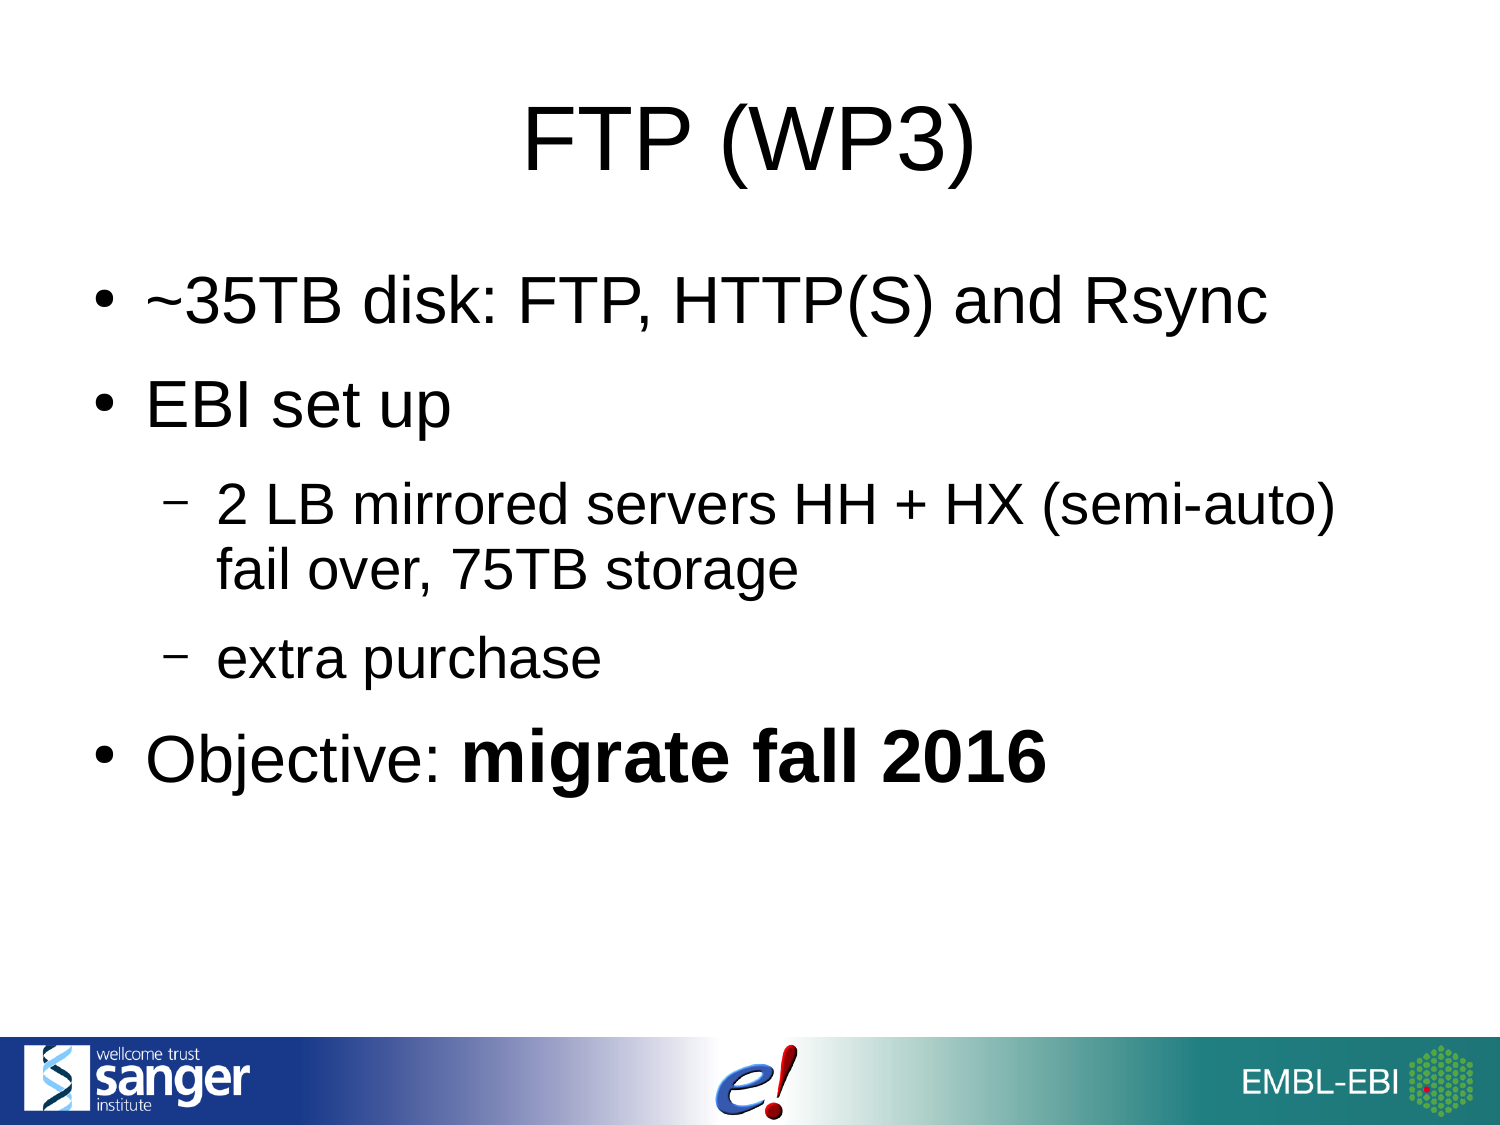

# FTP (WP3)
~35TB disk: FTP, HTTP(S) and Rsync
EBI set up
2 LB mirrored servers HH + HX (semi-auto) fail over, 75TB storage
extra purchase
Objective: migrate fall 2016